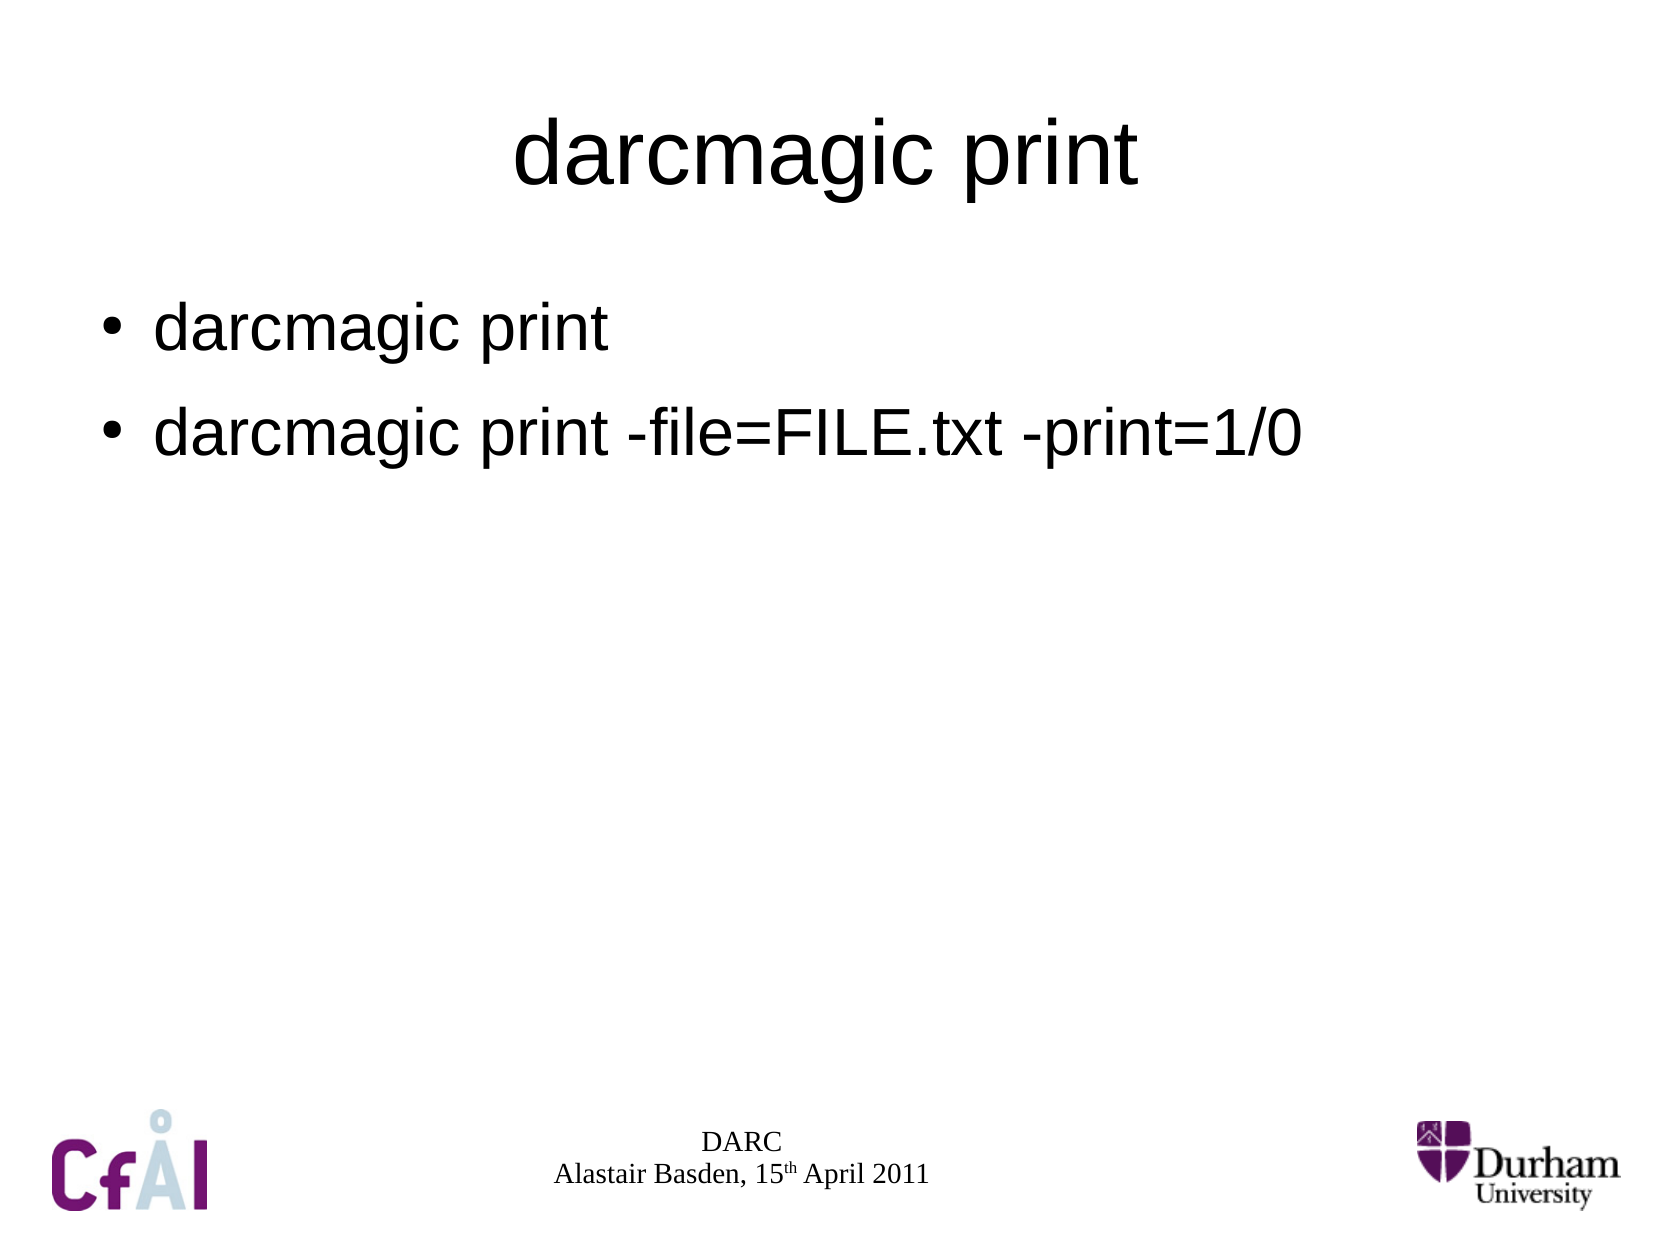

# darcmagic print
darcmagic print
darcmagic print -file=FILE.txt -print=1/0